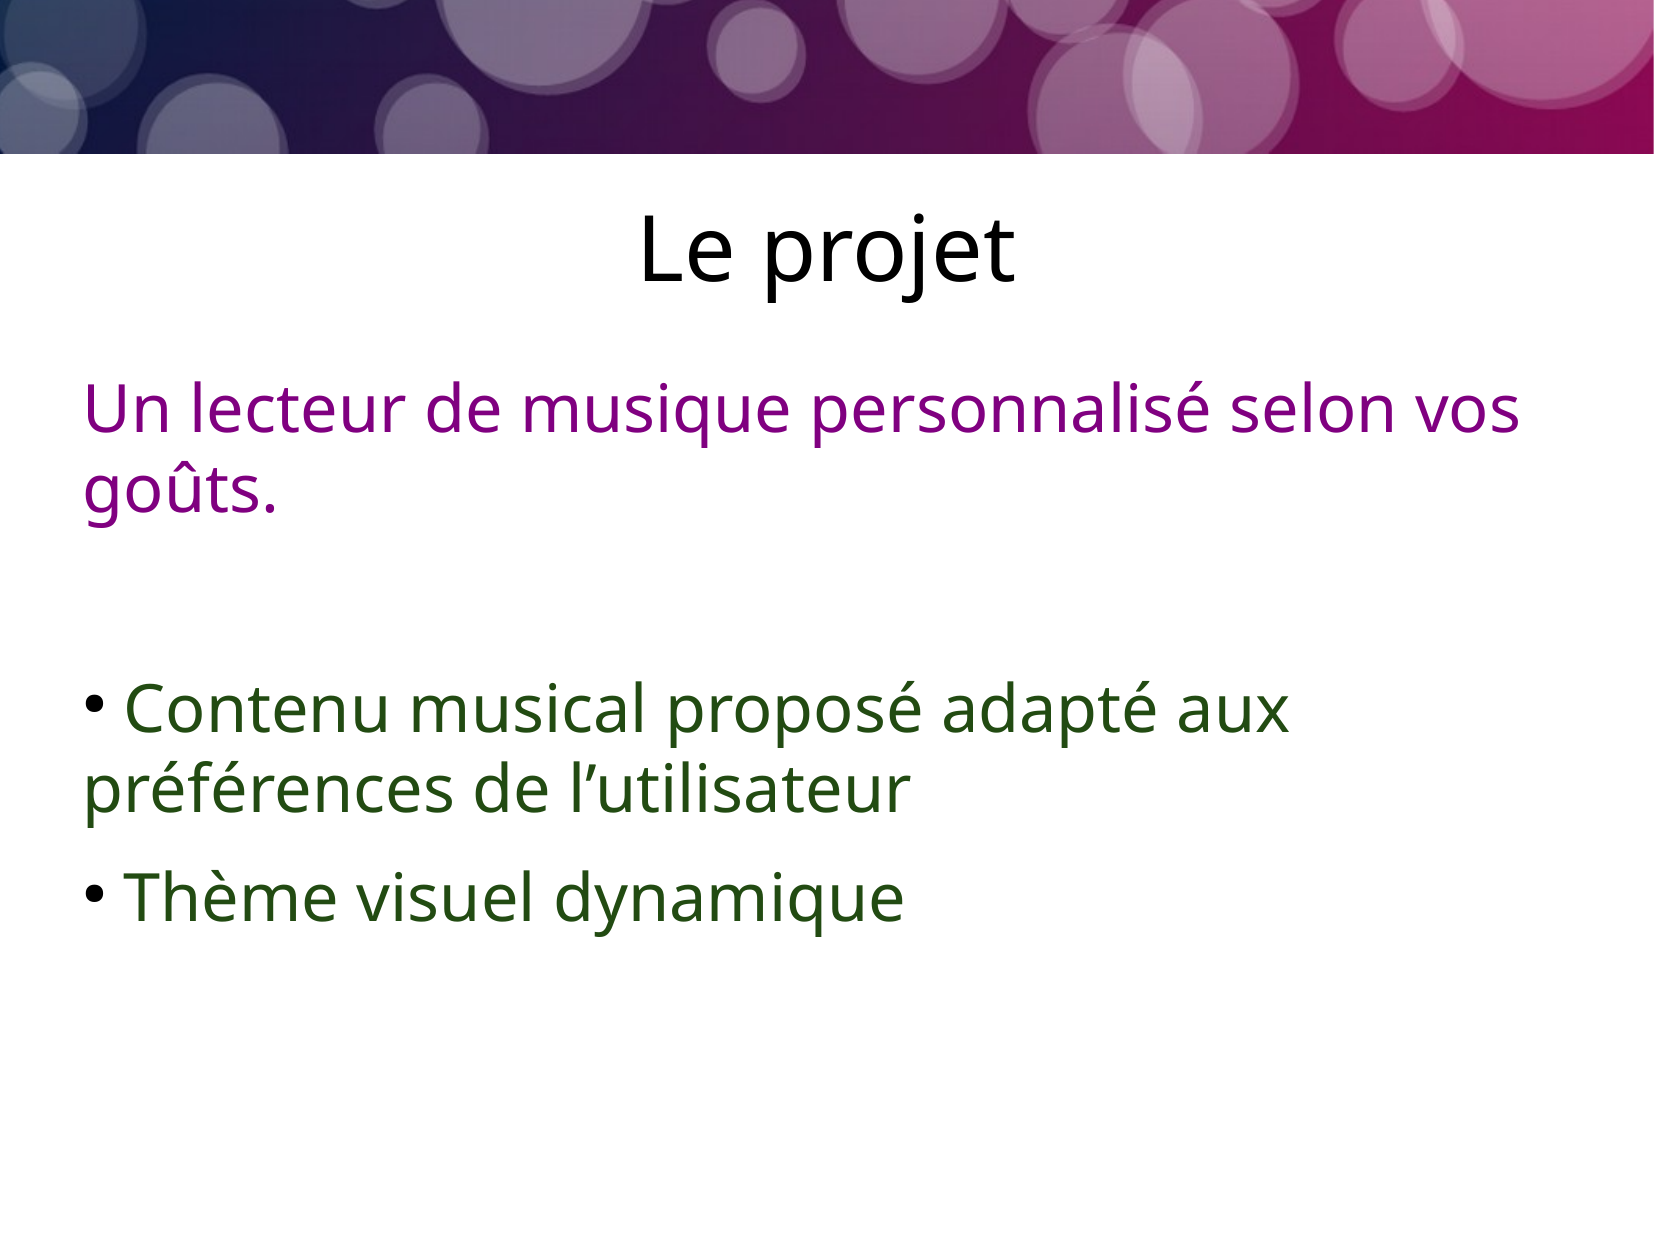

# Le projet
Un lecteur de musique personnalisé selon vos goûts.
 Contenu musical proposé adapté aux préférences de l’utilisateur
 Thème visuel dynamique